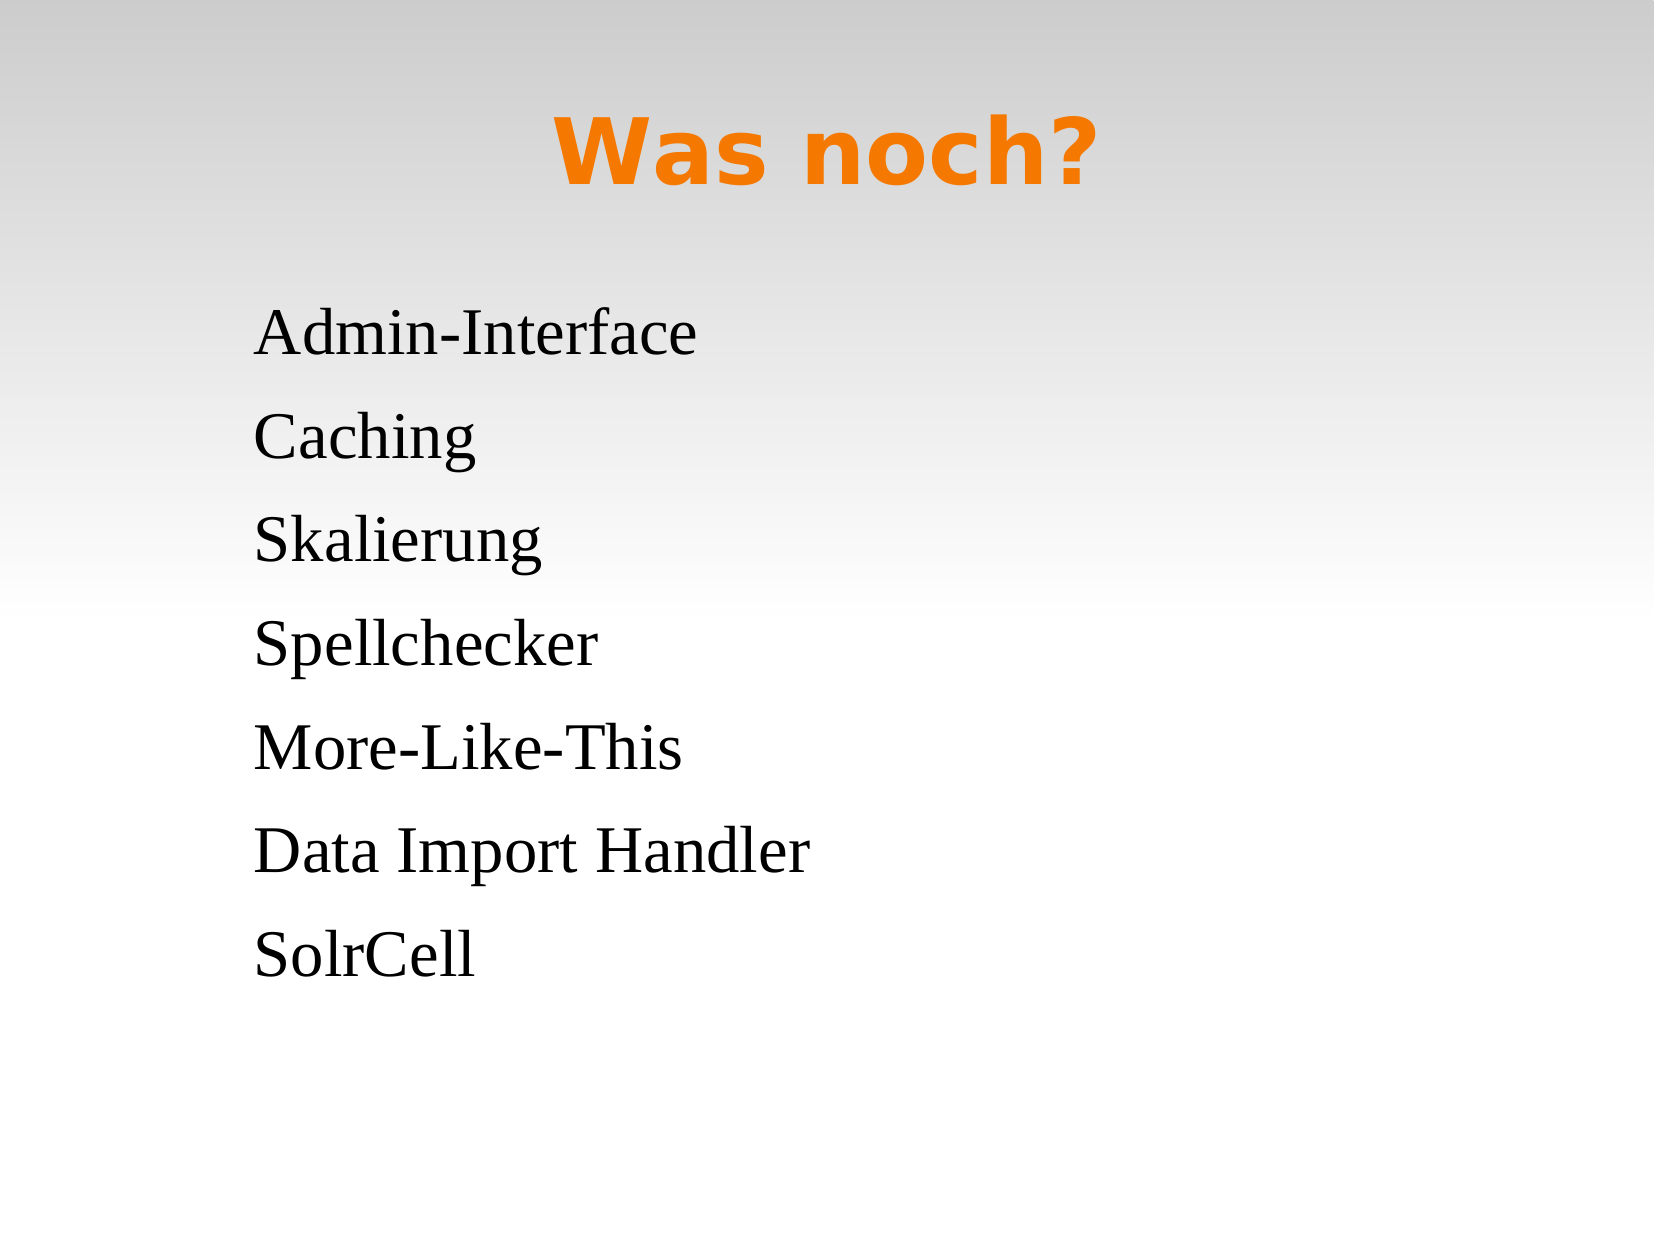

# Was noch?
Admin-Interface
Caching
Skalierung
Spellchecker
More-Like-This
Data Import Handler
SolrCell